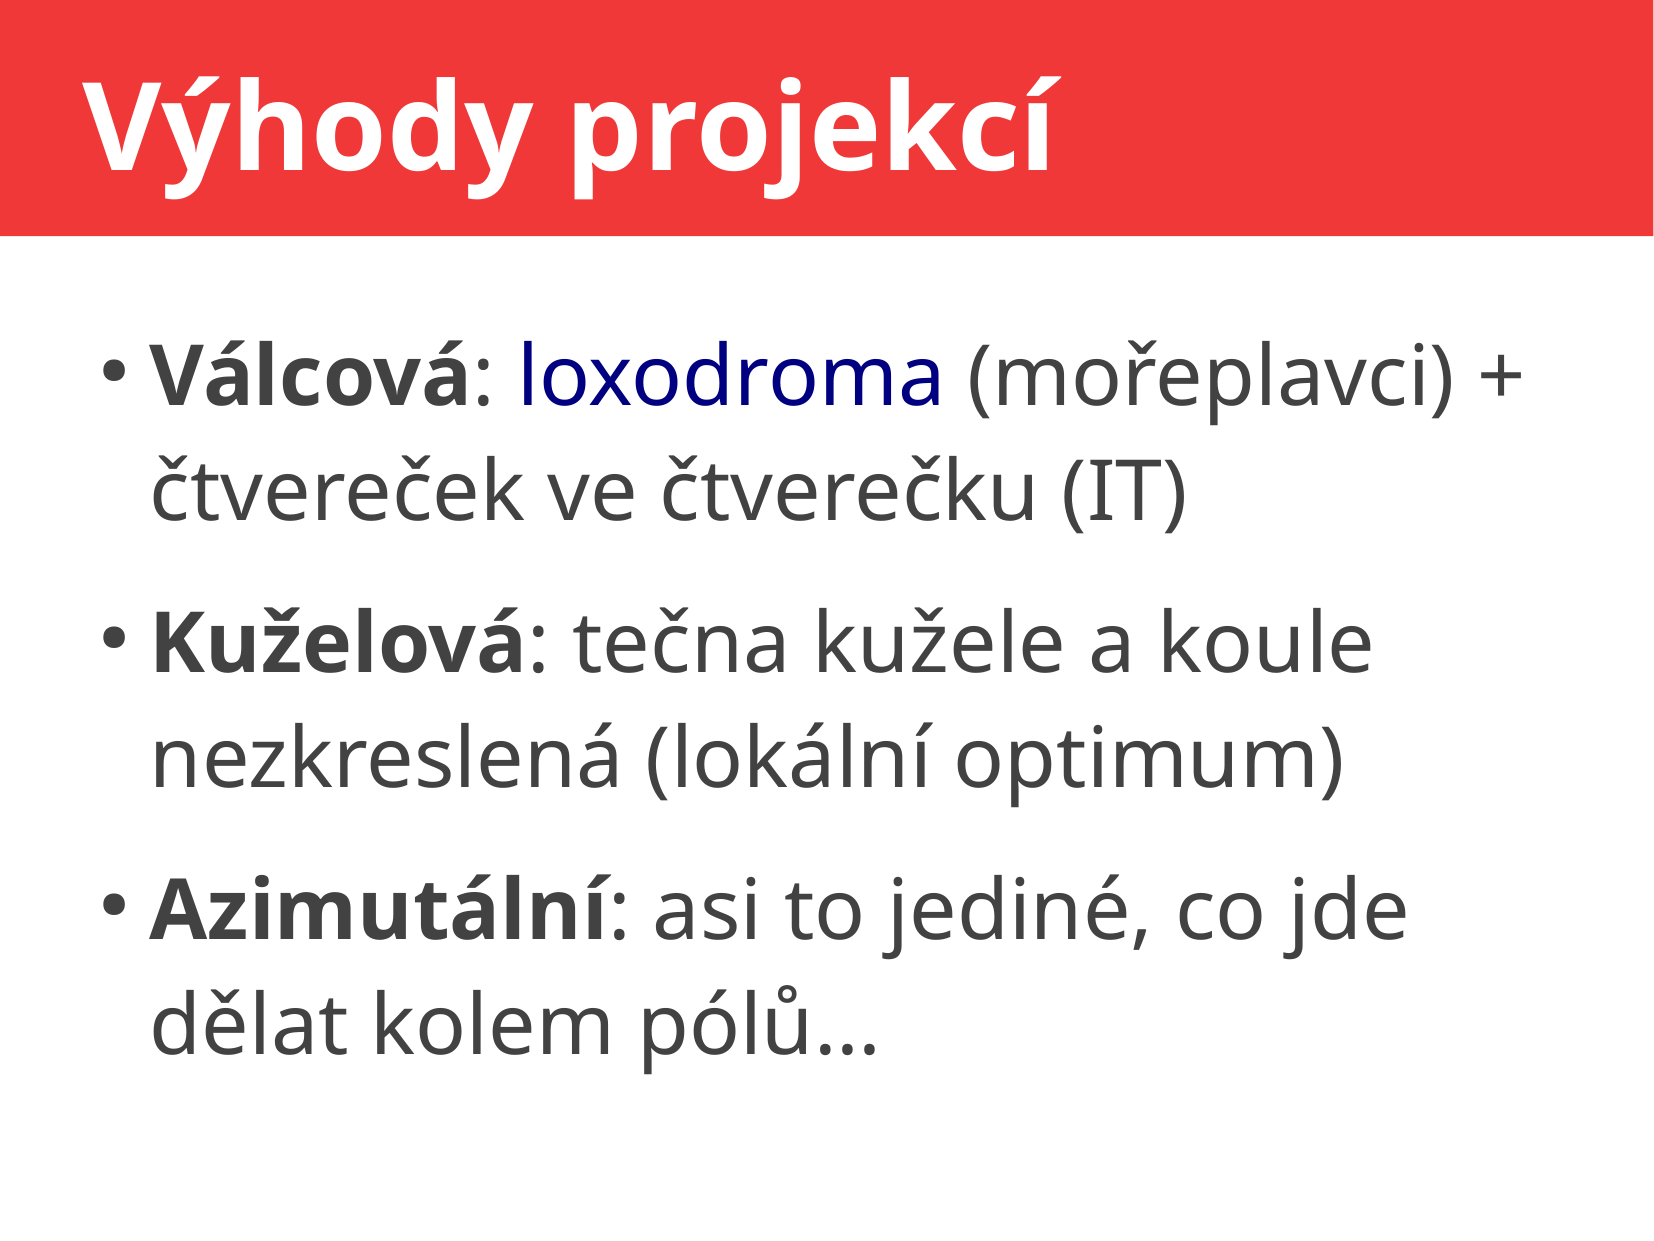

# Výhody projekcí
Válcová: loxodroma (mořeplavci) + čtvereček ve čtverečku (IT)
Kuželová: tečna kužele a koule nezkreslená (lokální optimum)
Azimutální: asi to jediné, co jde dělat kolem pólů…